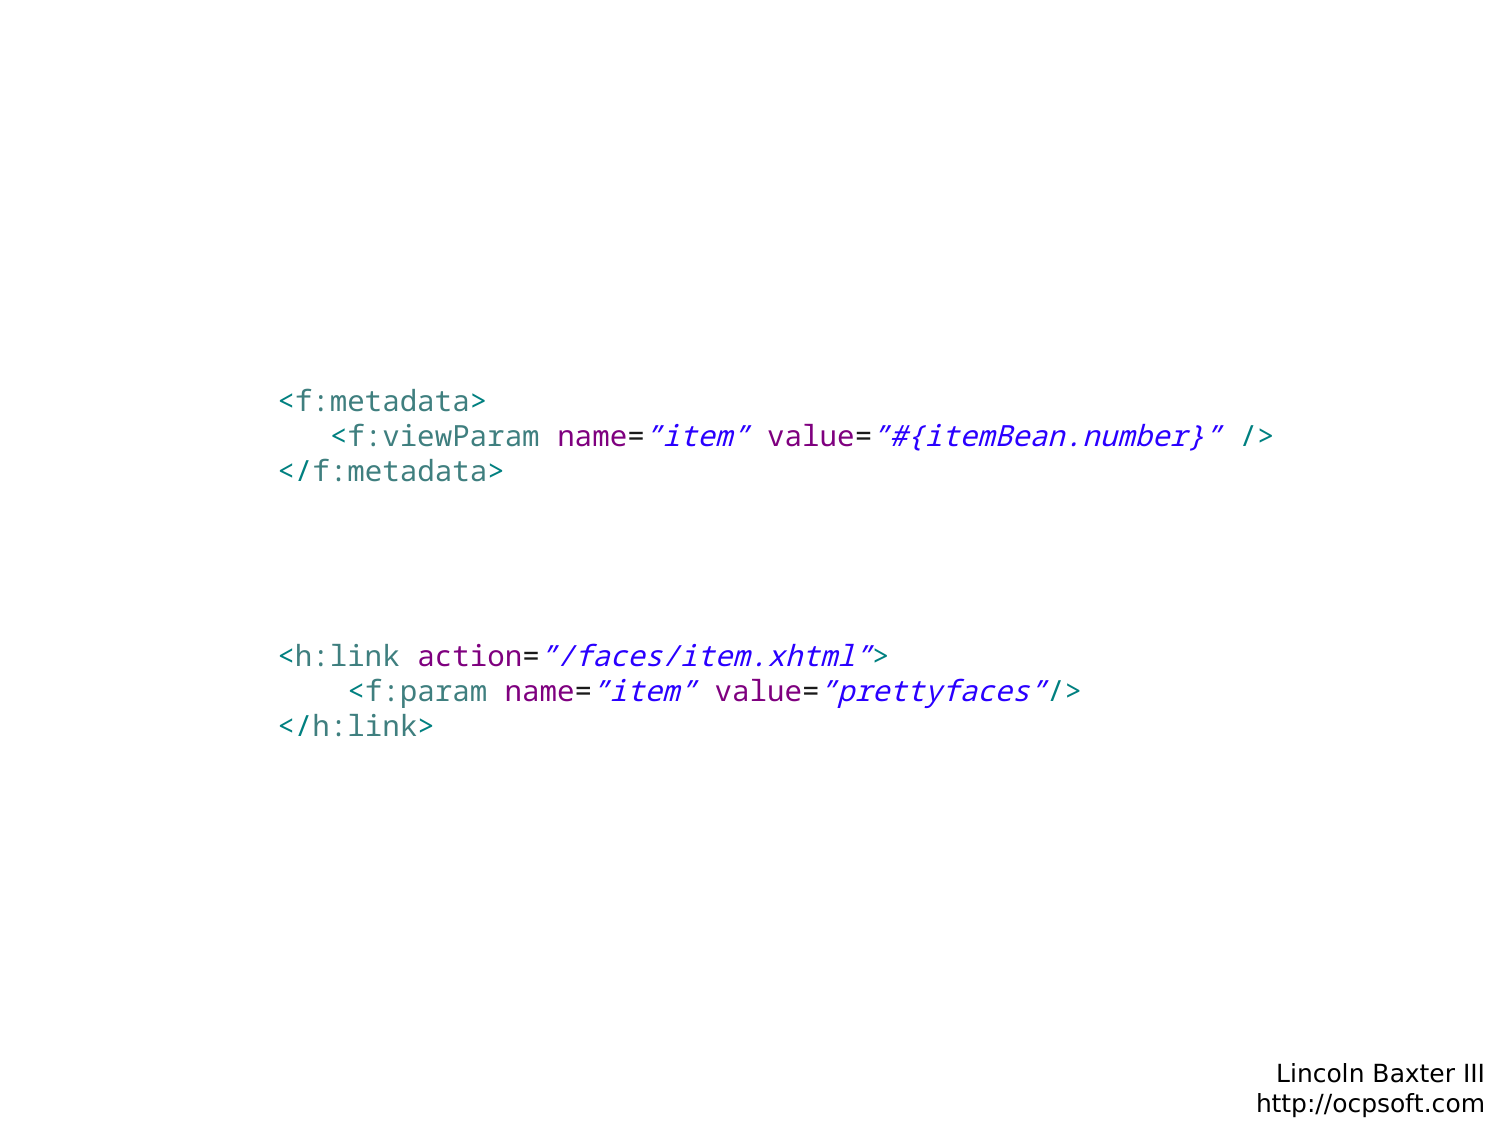

<f:metadata>
 <f:viewParam name=”item” value=”#{itemBean.number}” />
</f:metadata>
<h:link action=”/faces/item.xhtml”>
 <f:param name=”item” value=”prettyfaces”/>
</h:link>